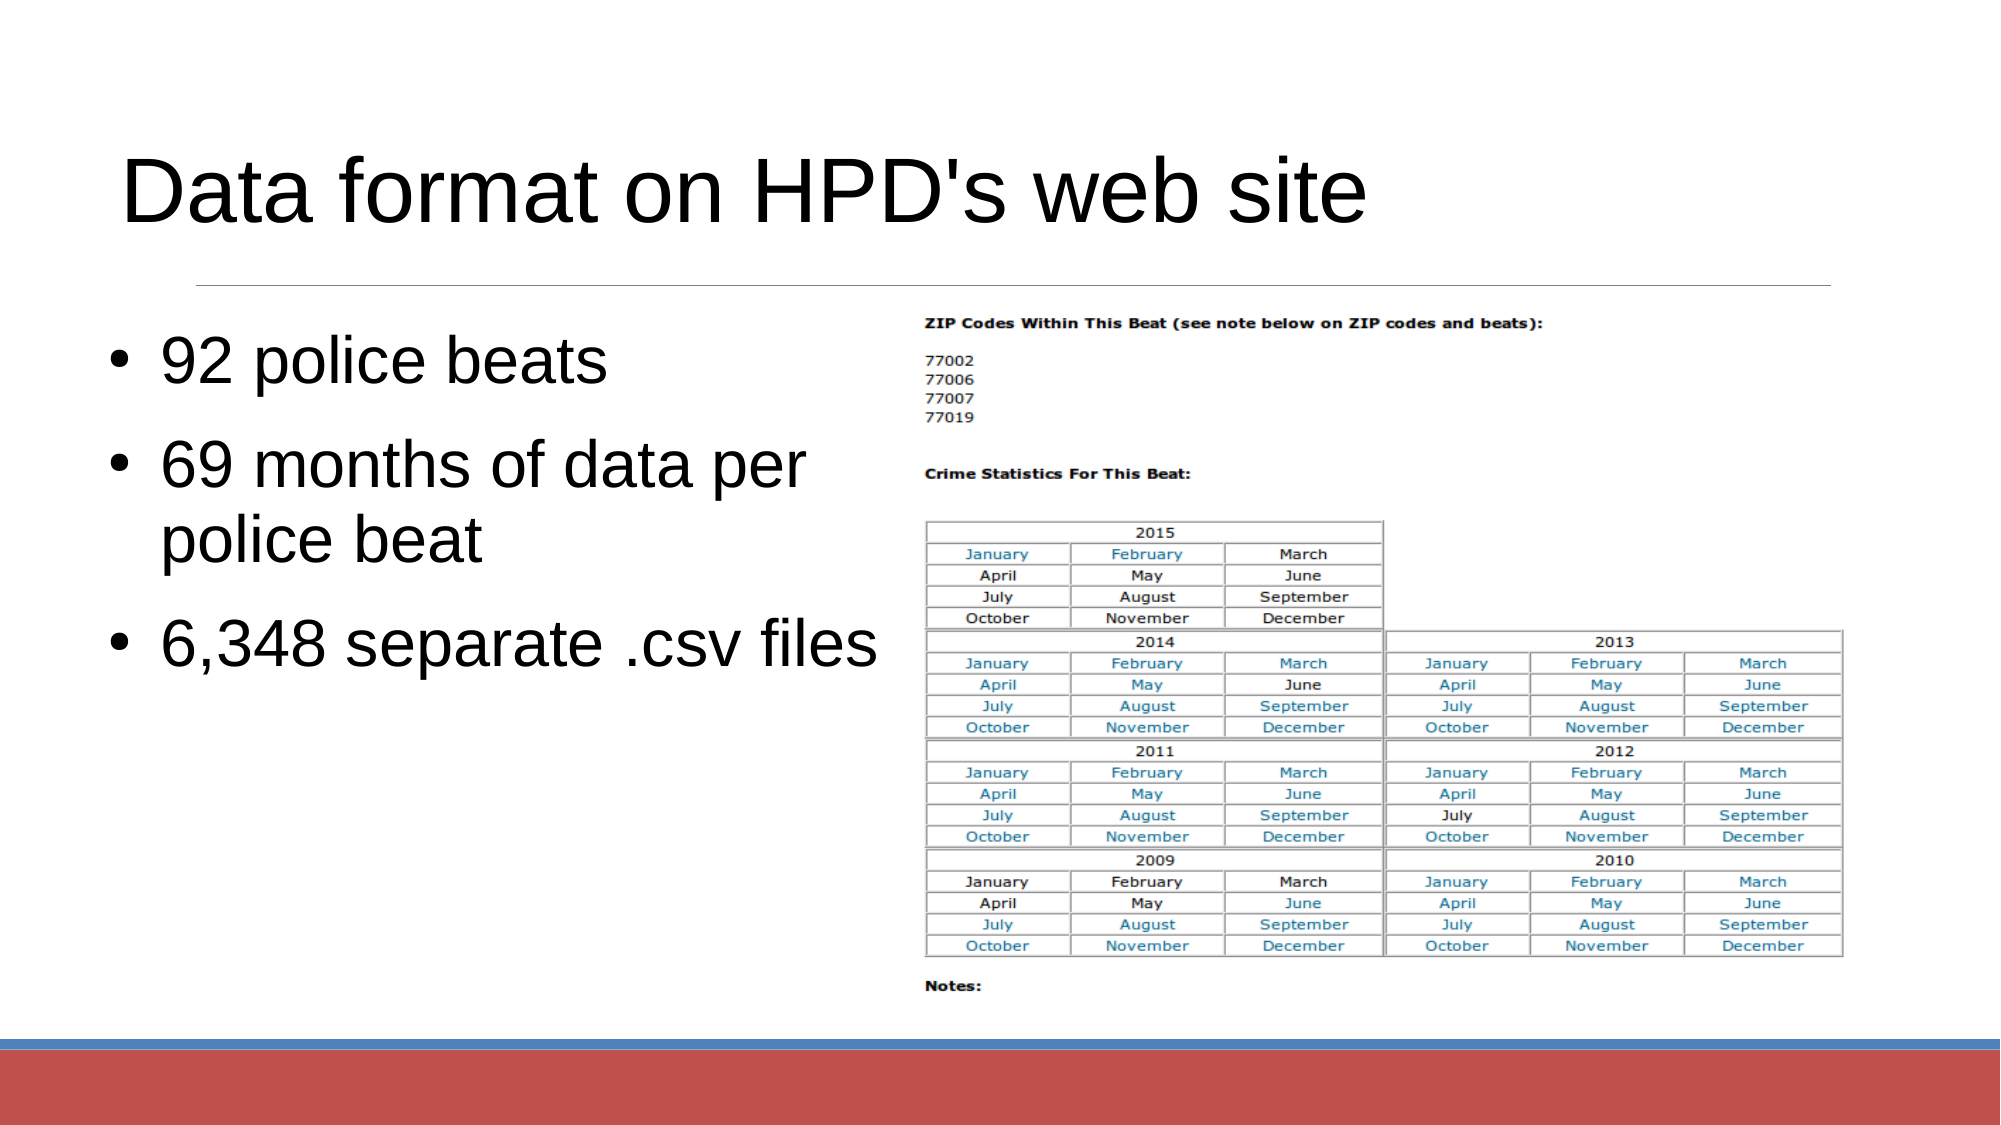

# Data format on HPD's web site
92 police beats
69 months of data per police beat
6,348 separate .csv files